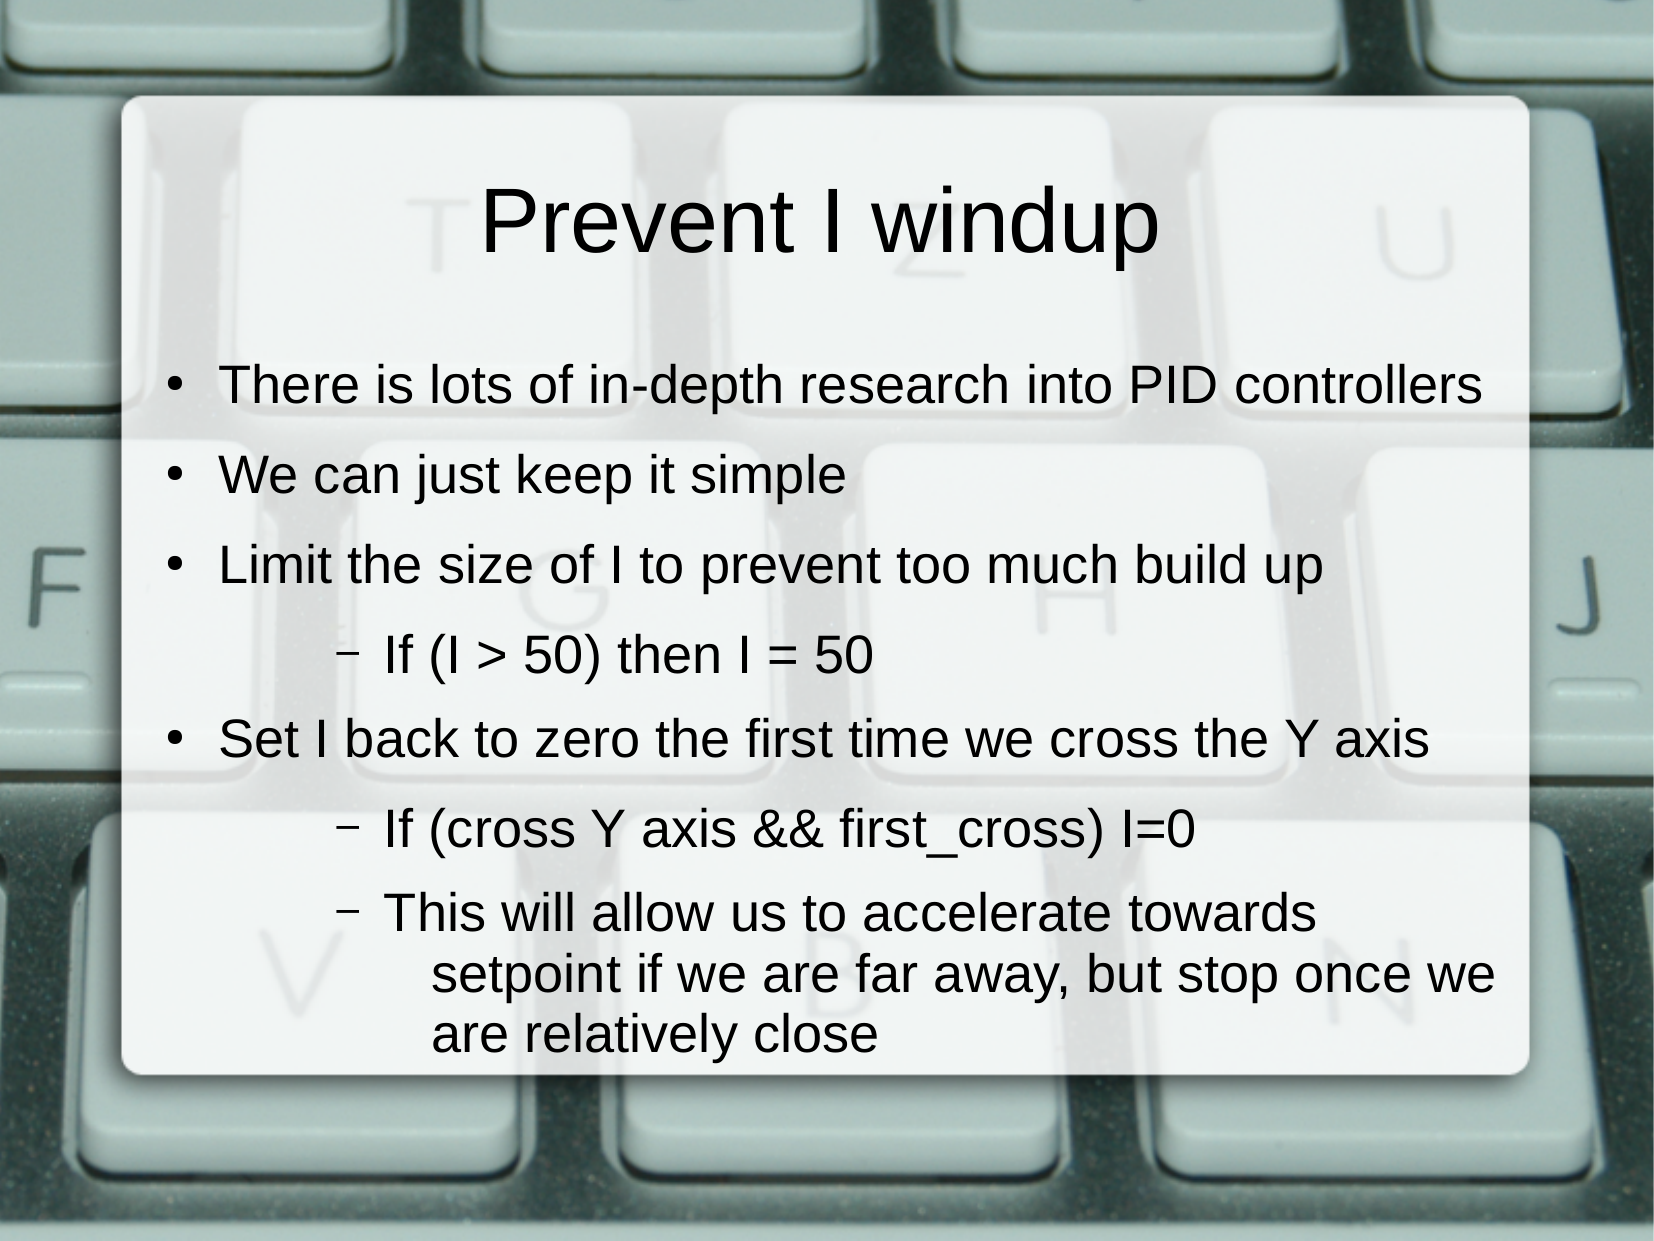

# Prevent I windup
There is lots of in-depth research into PID controllers
We can just keep it simple
Limit the size of I to prevent too much build up
If (I > 50) then I = 50
Set I back to zero the first time we cross the Y axis
If (cross Y axis && first_cross) I=0
This will allow us to accelerate towards setpoint if we are far away, but stop once we are relatively close